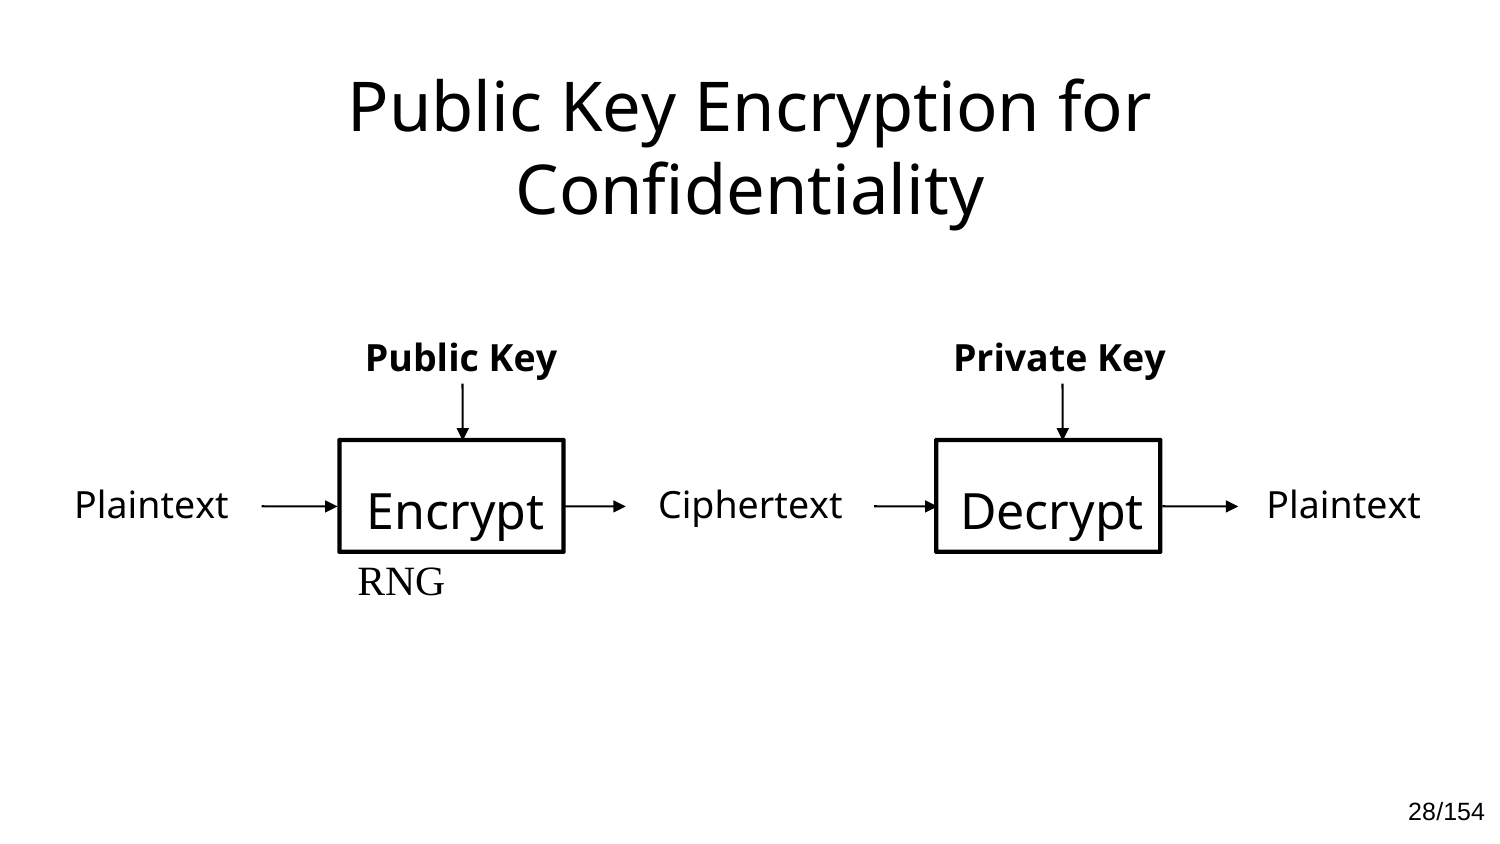

# Public Key Encryption for Confidentiality
Public Key
Private Key
Encrypt
Decrypt
Plaintext
Ciphertext
Plaintext
RNG